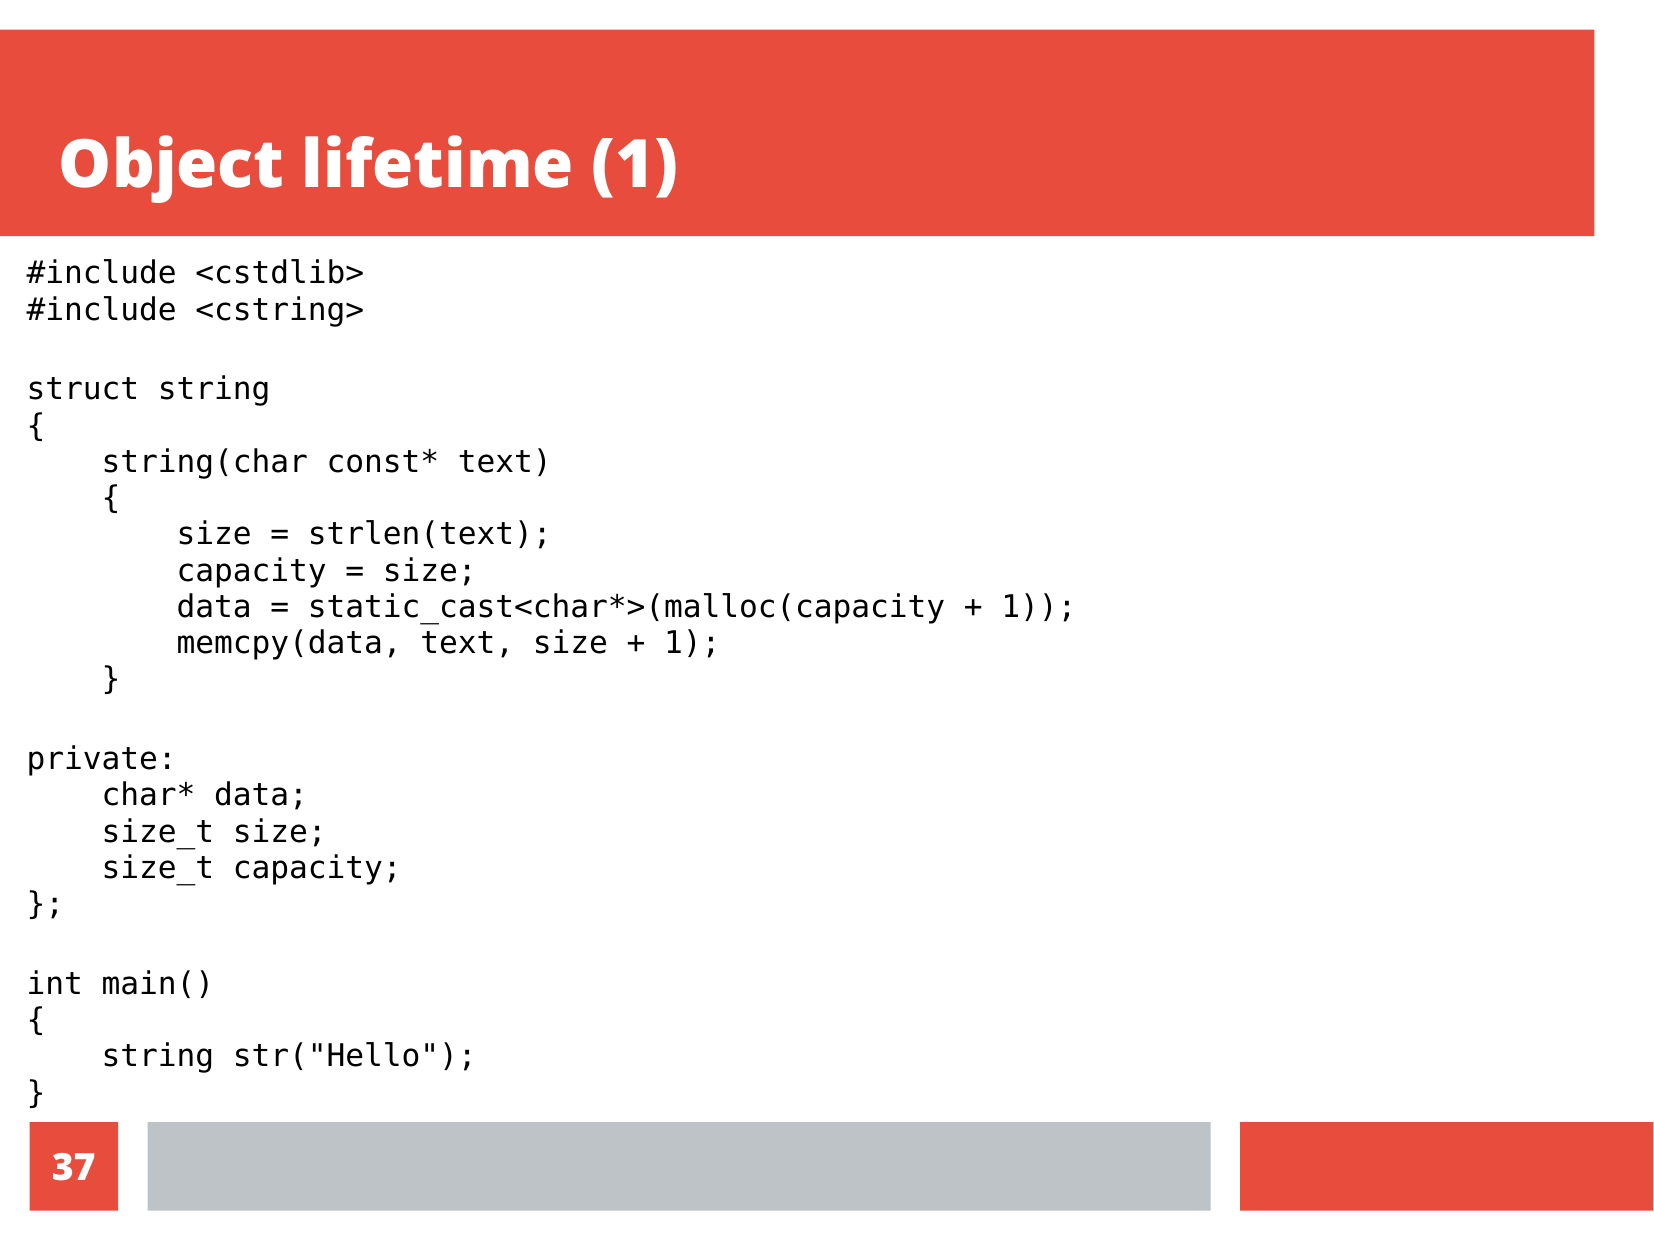

# Object lifetime (1)
#include <cstdlib>
#include <cstring>
struct string
{
 string(char const* text)
 {
 size = strlen(text);
 capacity = size;
 data = static_cast<char*>(malloc(capacity + 1));
 memcpy(data, text, size + 1);
 }
private:
 char* data;
 size_t size;
 size_t capacity;
};
int main()
{
 string str("Hello");
}
37